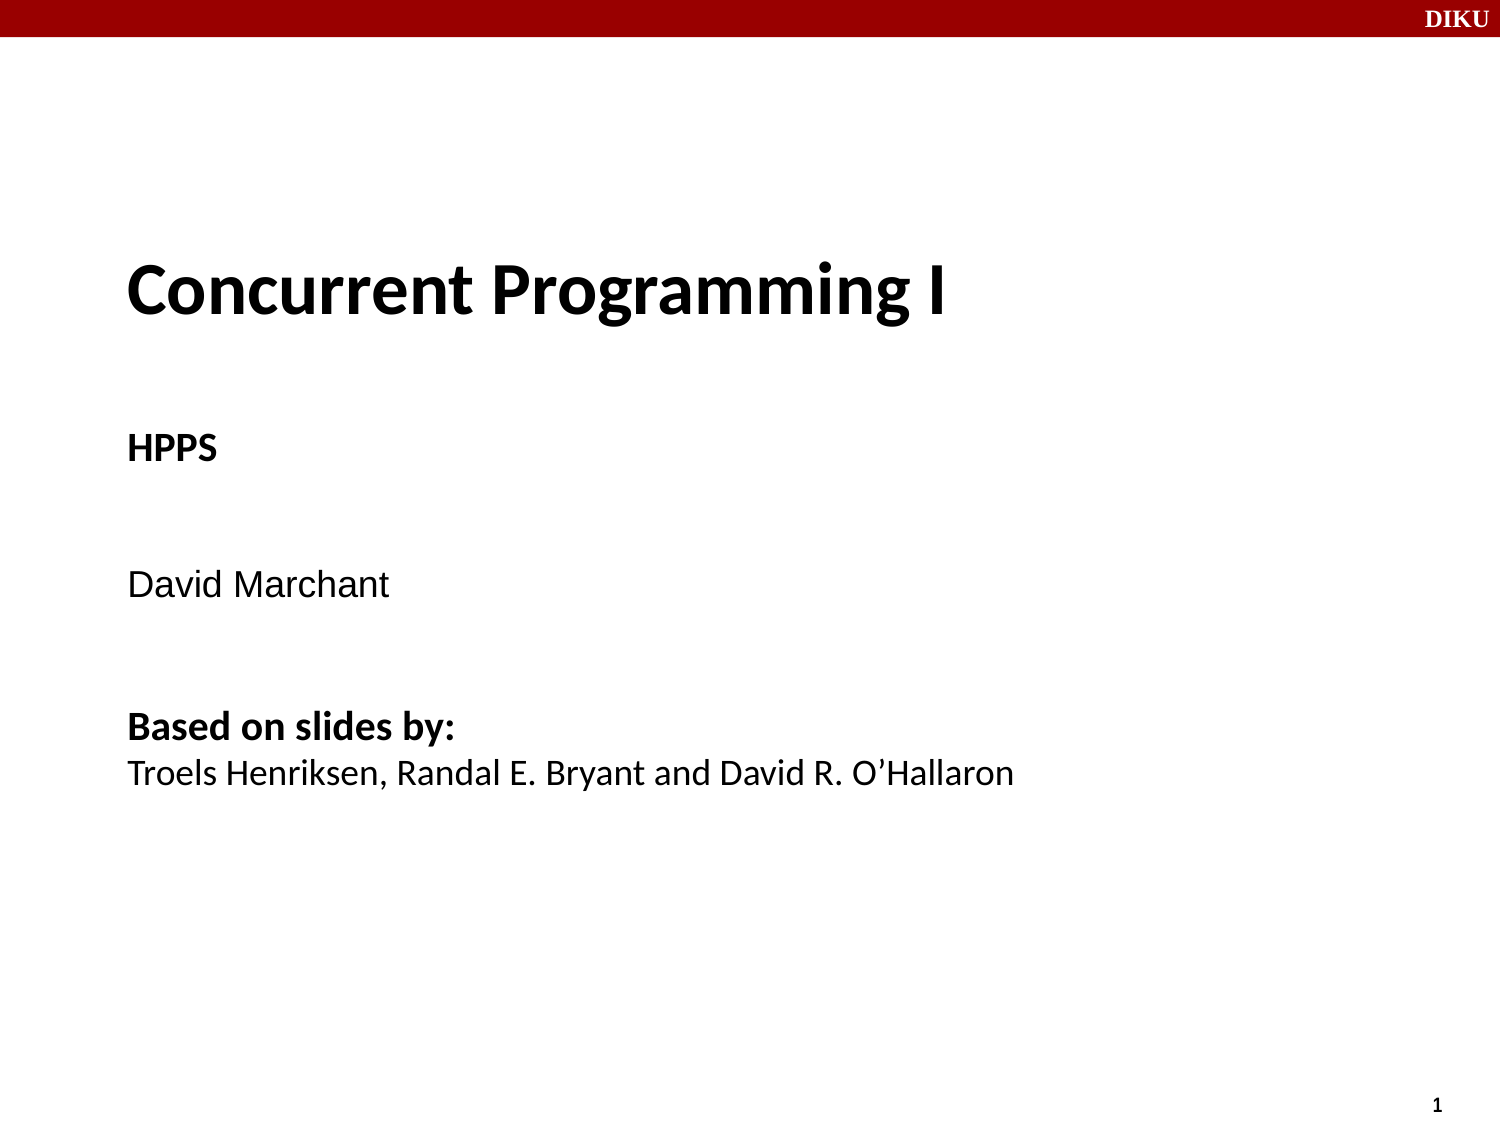

Concurrent Programming I
HPPS
David Marchant
Based on slides by:
Troels Henriksen, Randal E. Bryant and David R. O’Hallaron